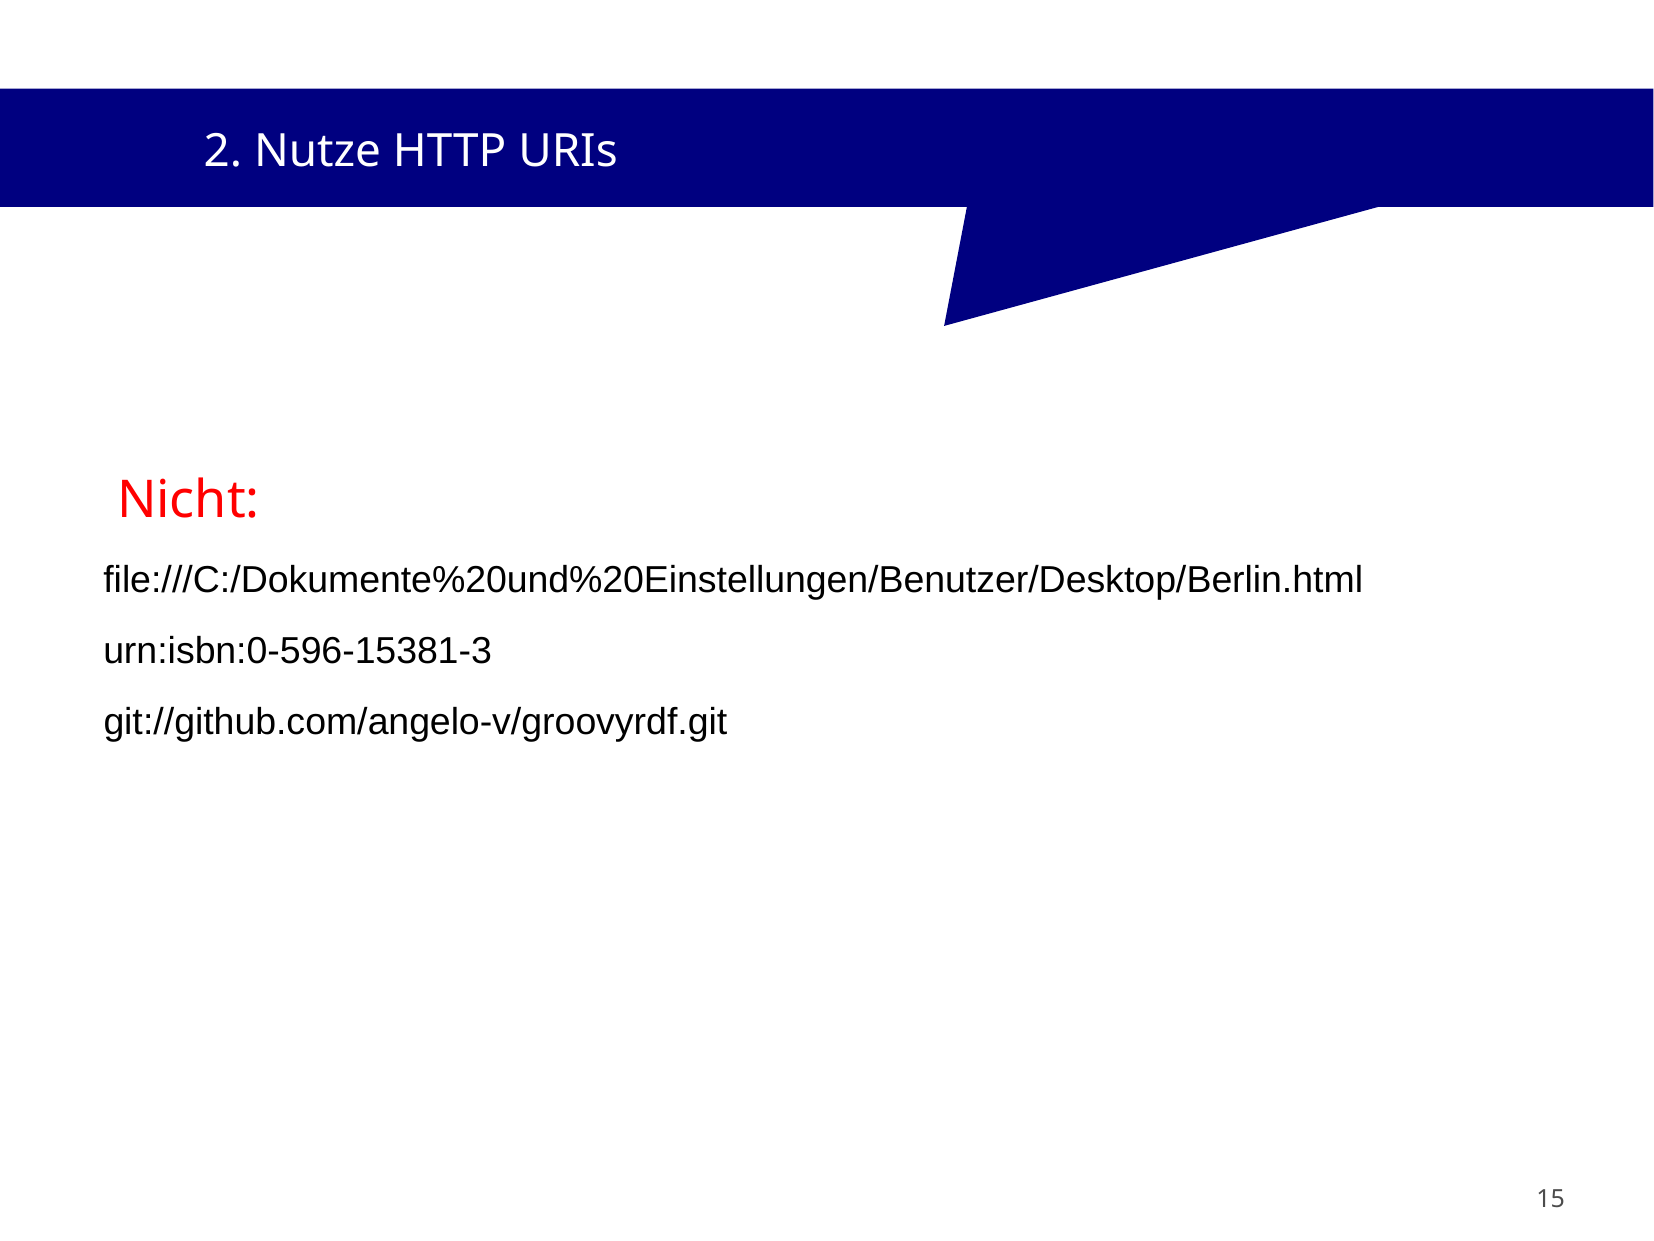

2. Nutze HTTP URIs
Nicht:
file:///C:/Dokumente%20und%20Einstellungen/Benutzer/Desktop/Berlin.html
urn:isbn:0-596-15381-3
git://github.com/angelo-v/groovyrdf.git